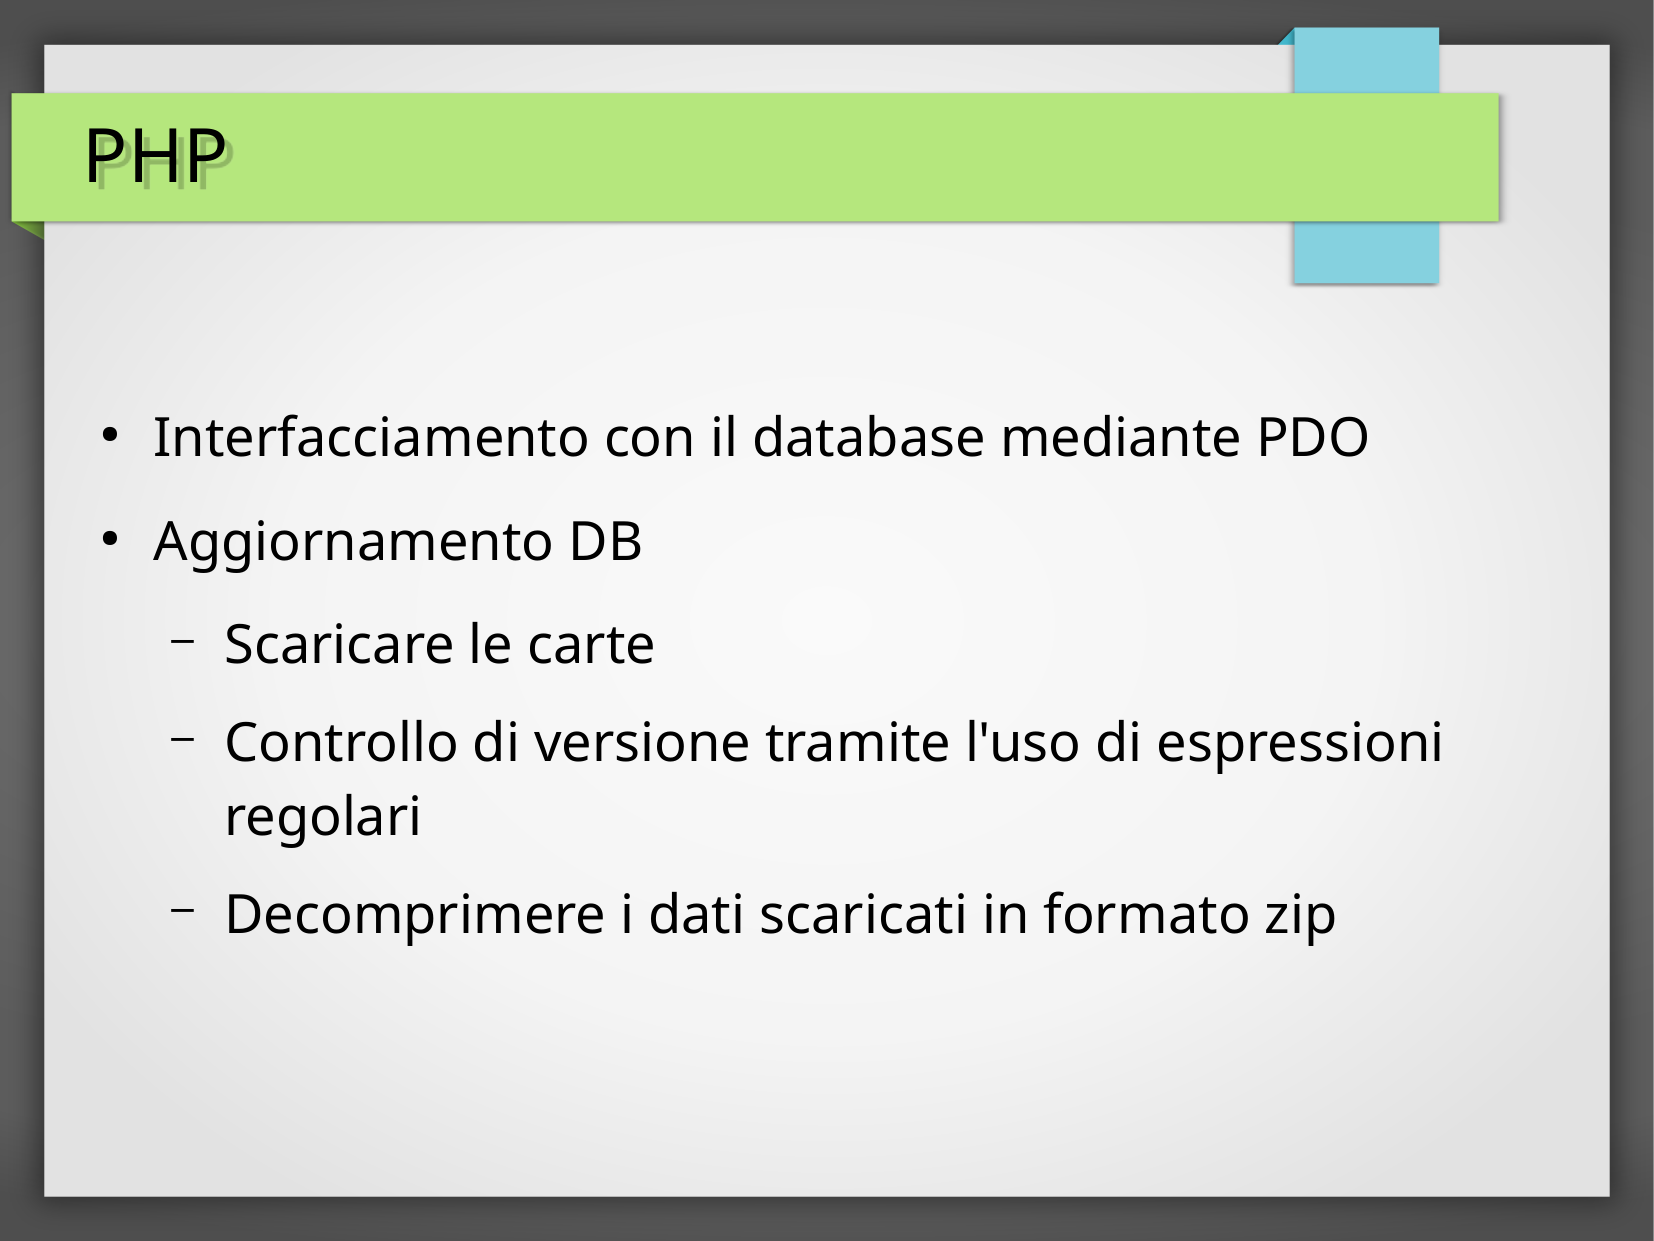

# PHP
Interfacciamento con il database mediante PDO
Aggiornamento DB
Scaricare le carte
Controllo di versione tramite l'uso di espressioni regolari
Decomprimere i dati scaricati in formato zip